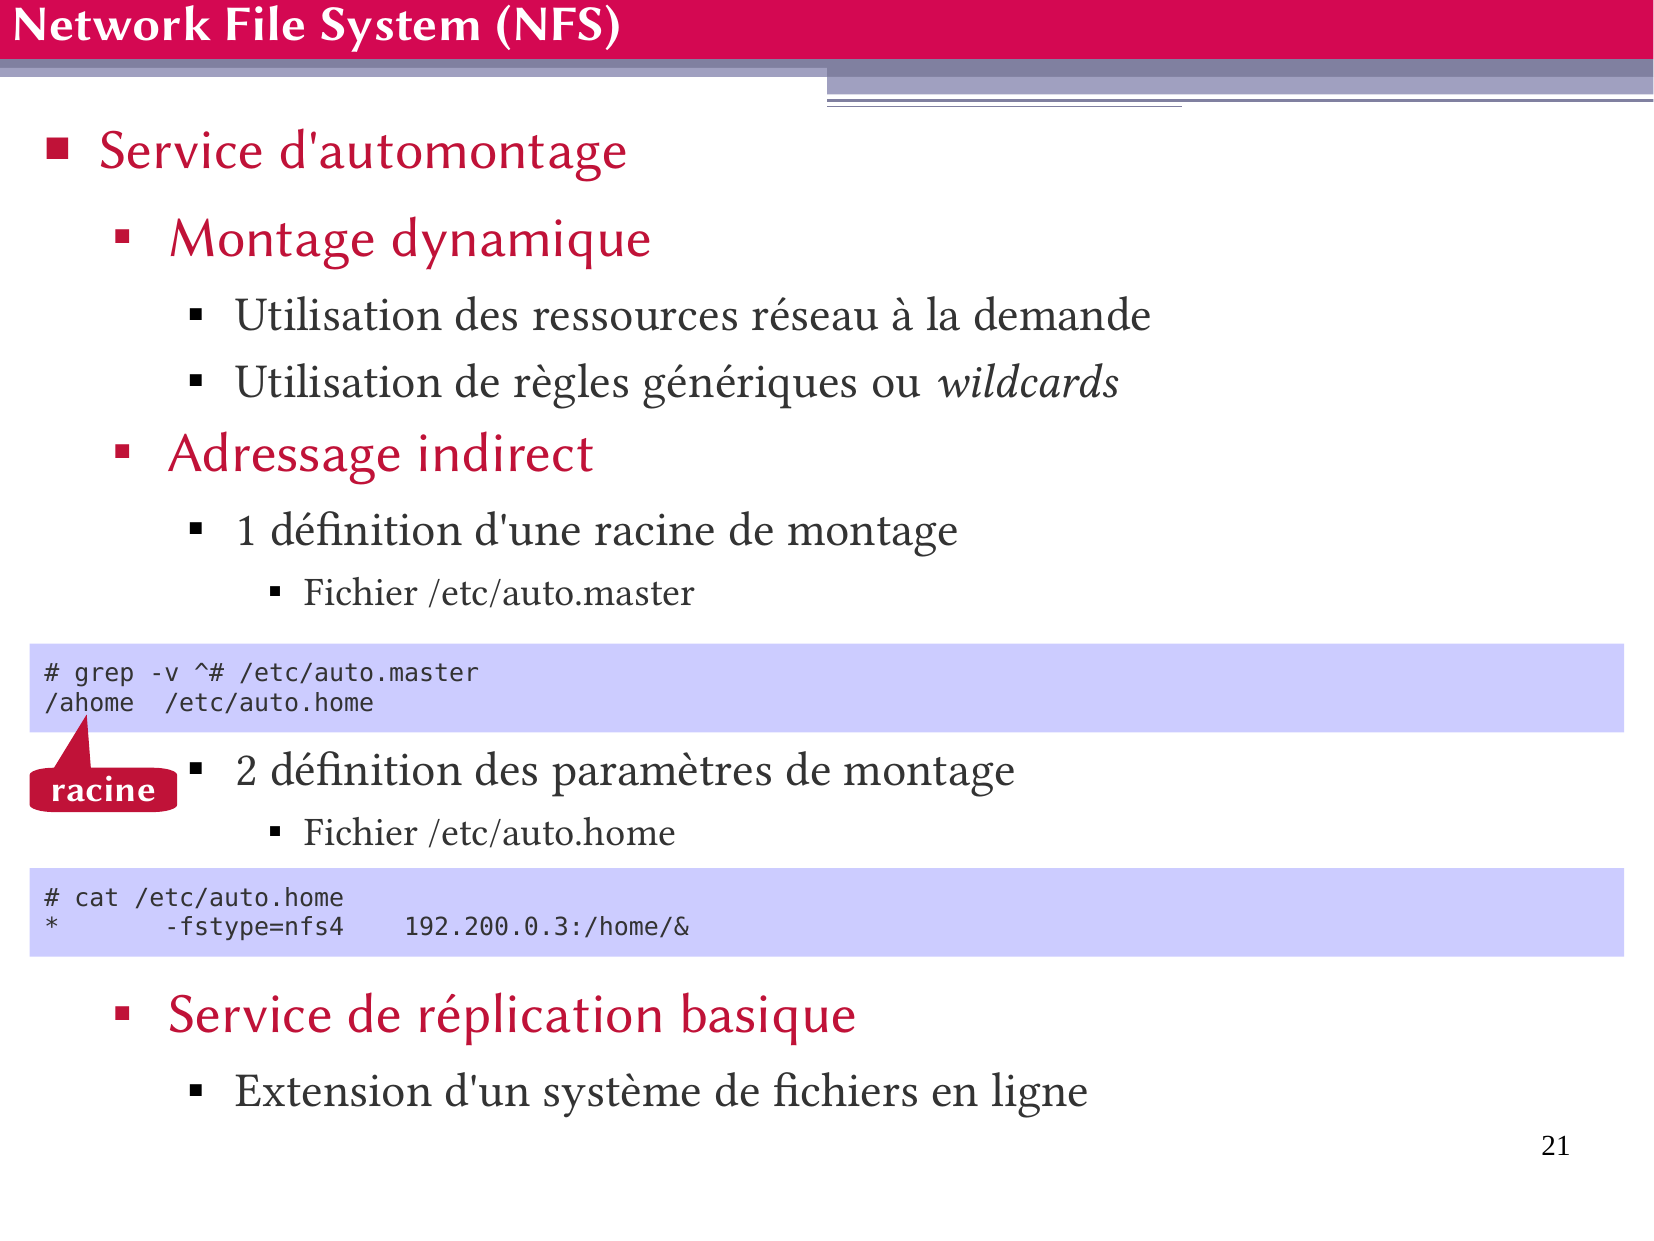

# Network File System (NFS)
Service d'automontage
Montage dynamique
Utilisation des ressources réseau à la demande
Utilisation de règles génériques ou wildcards
Adressage indirect
1 définition d'une racine de montage
Fichier /etc/auto.master
2 définition des paramètres de montage
Fichier /etc/auto.home
Service de réplication basique
Extension d'un système de fichiers en ligne
# grep -v ^# /etc/auto.master
/ahome /etc/auto.home
racine
# cat /etc/auto.home
* -fstype=nfs4 192.200.0.3:/home/&
21